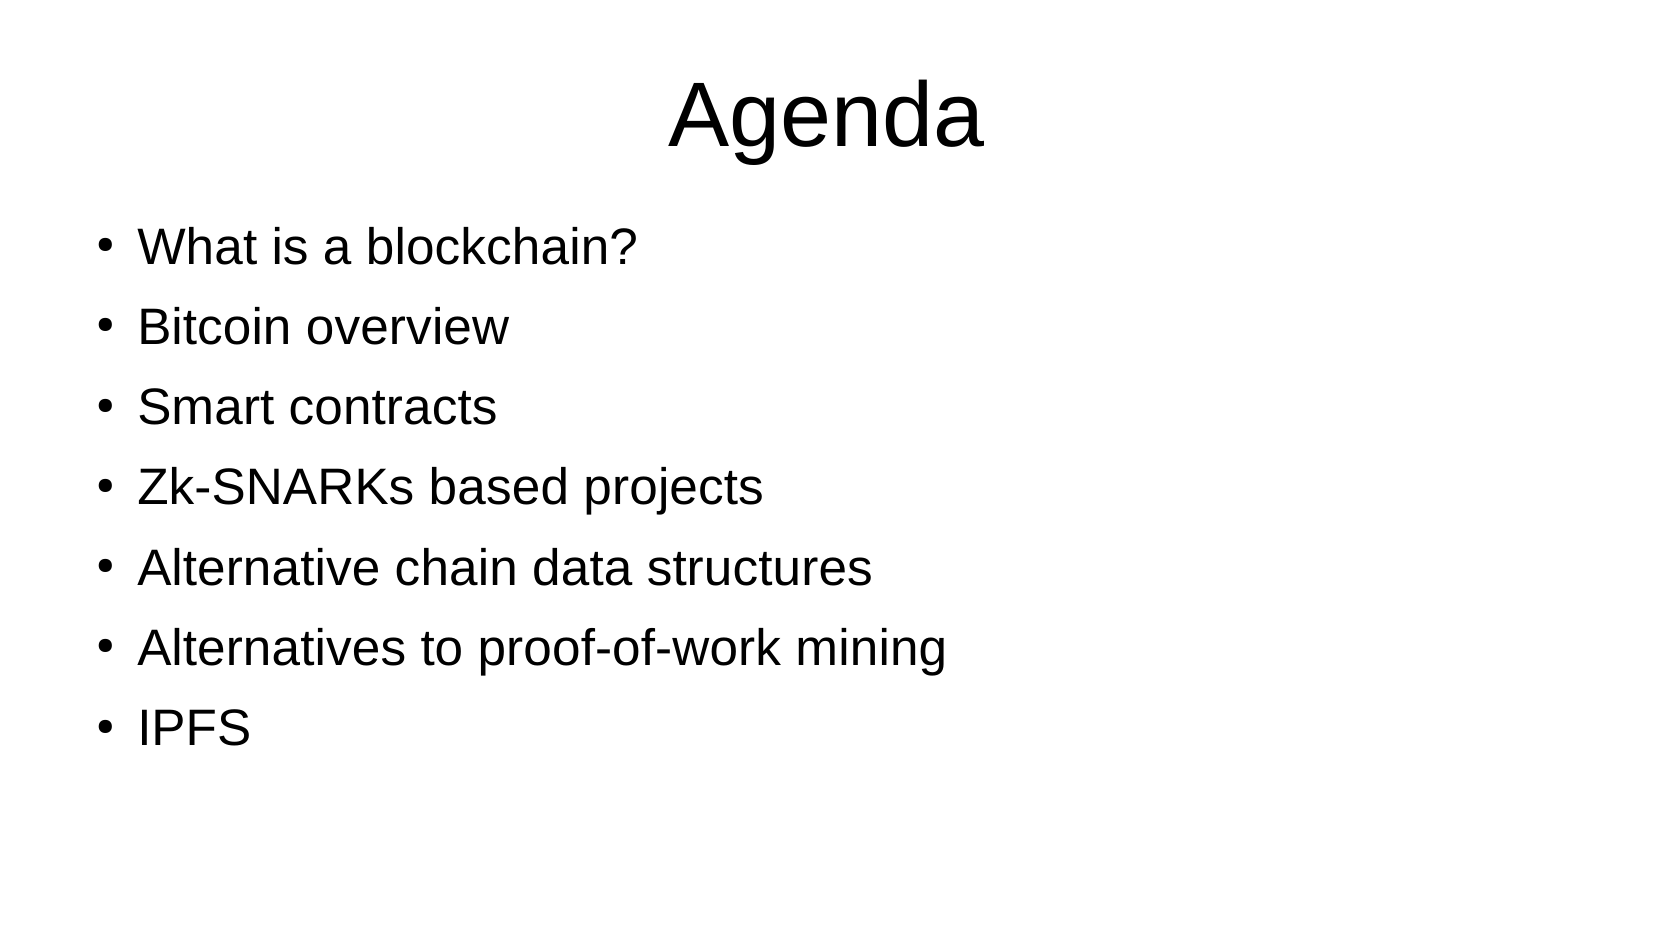

# Agenda
What is a blockchain?
Bitcoin overview
Smart contracts
Zk-SNARKs based projects
Alternative chain data structures
Alternatives to proof-of-work mining
IPFS